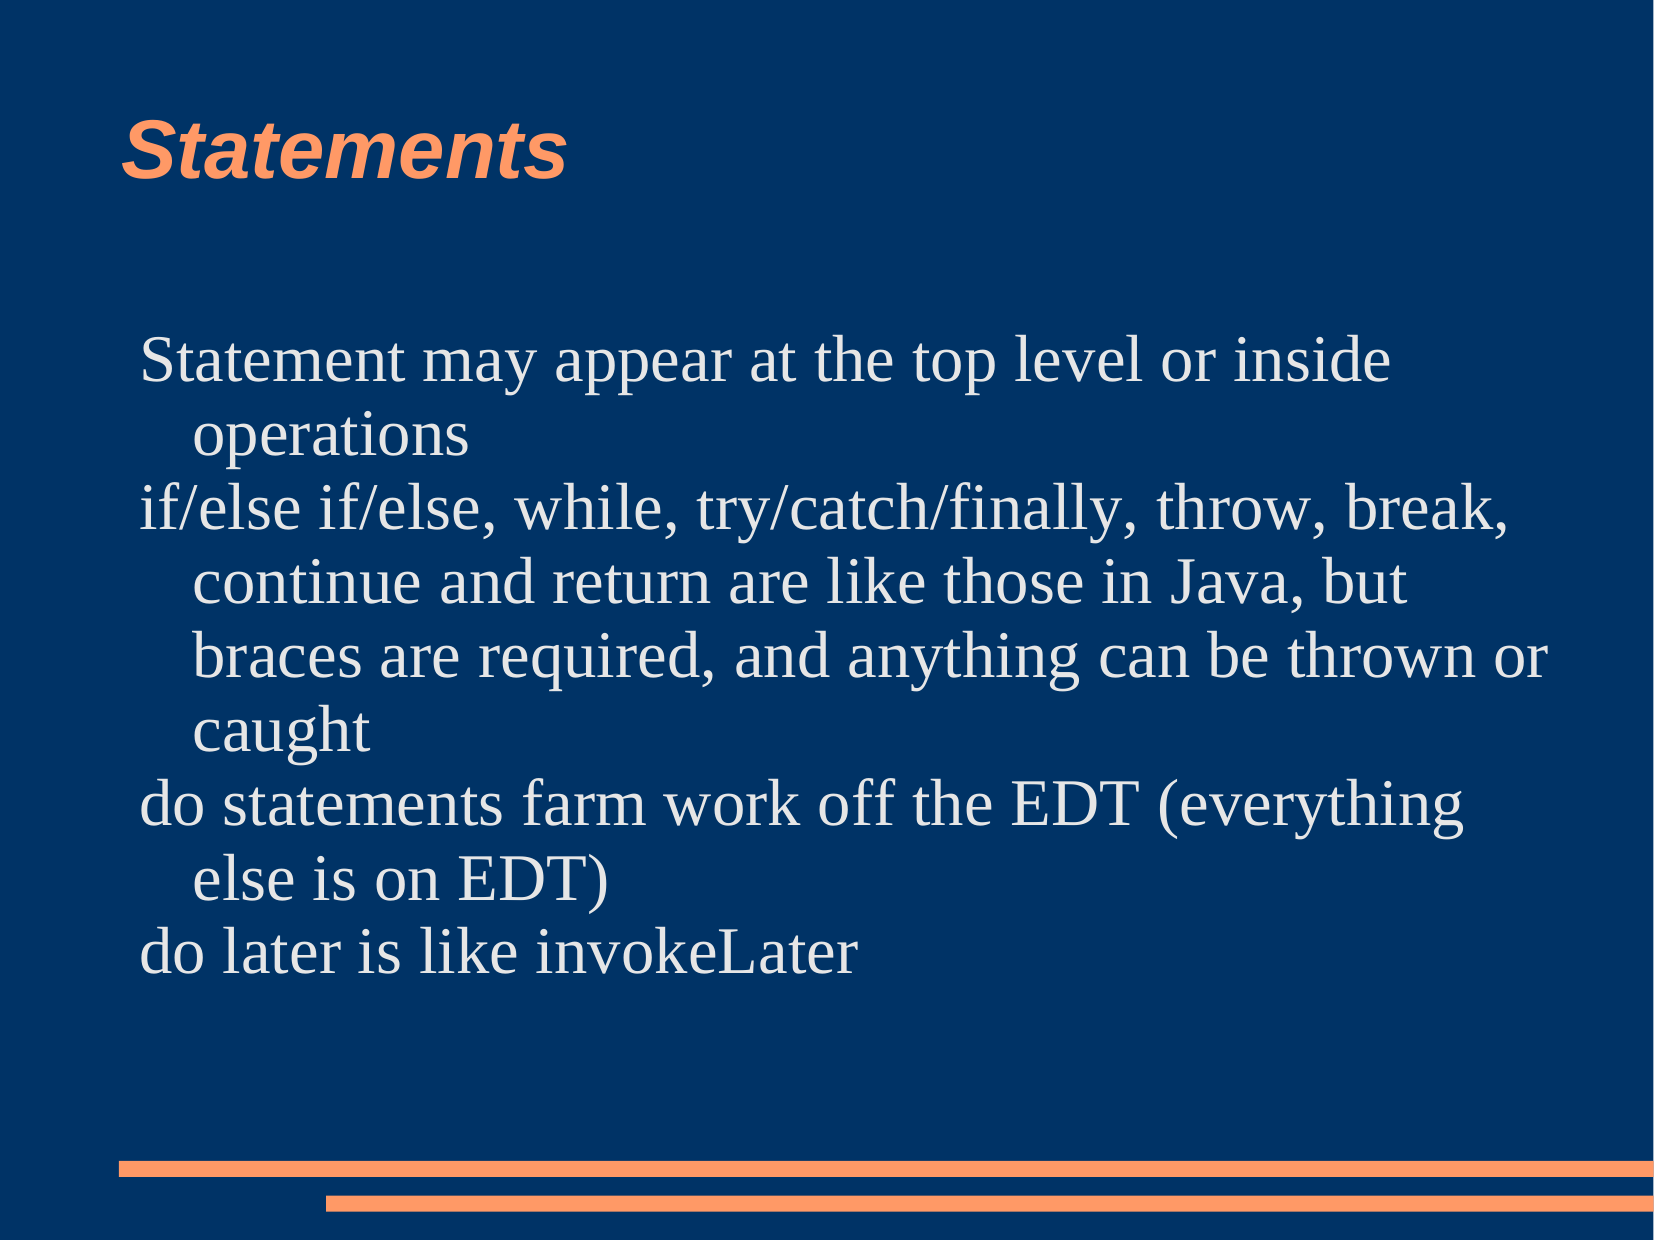

# Statements
Statement may appear at the top level or inside operations
if/else if/else, while, try/catch/finally, throw, break, continue and return are like those in Java, but braces are required, and anything can be thrown or caught
do statements farm work off the EDT (everything else is on EDT)
do later is like invokeLater